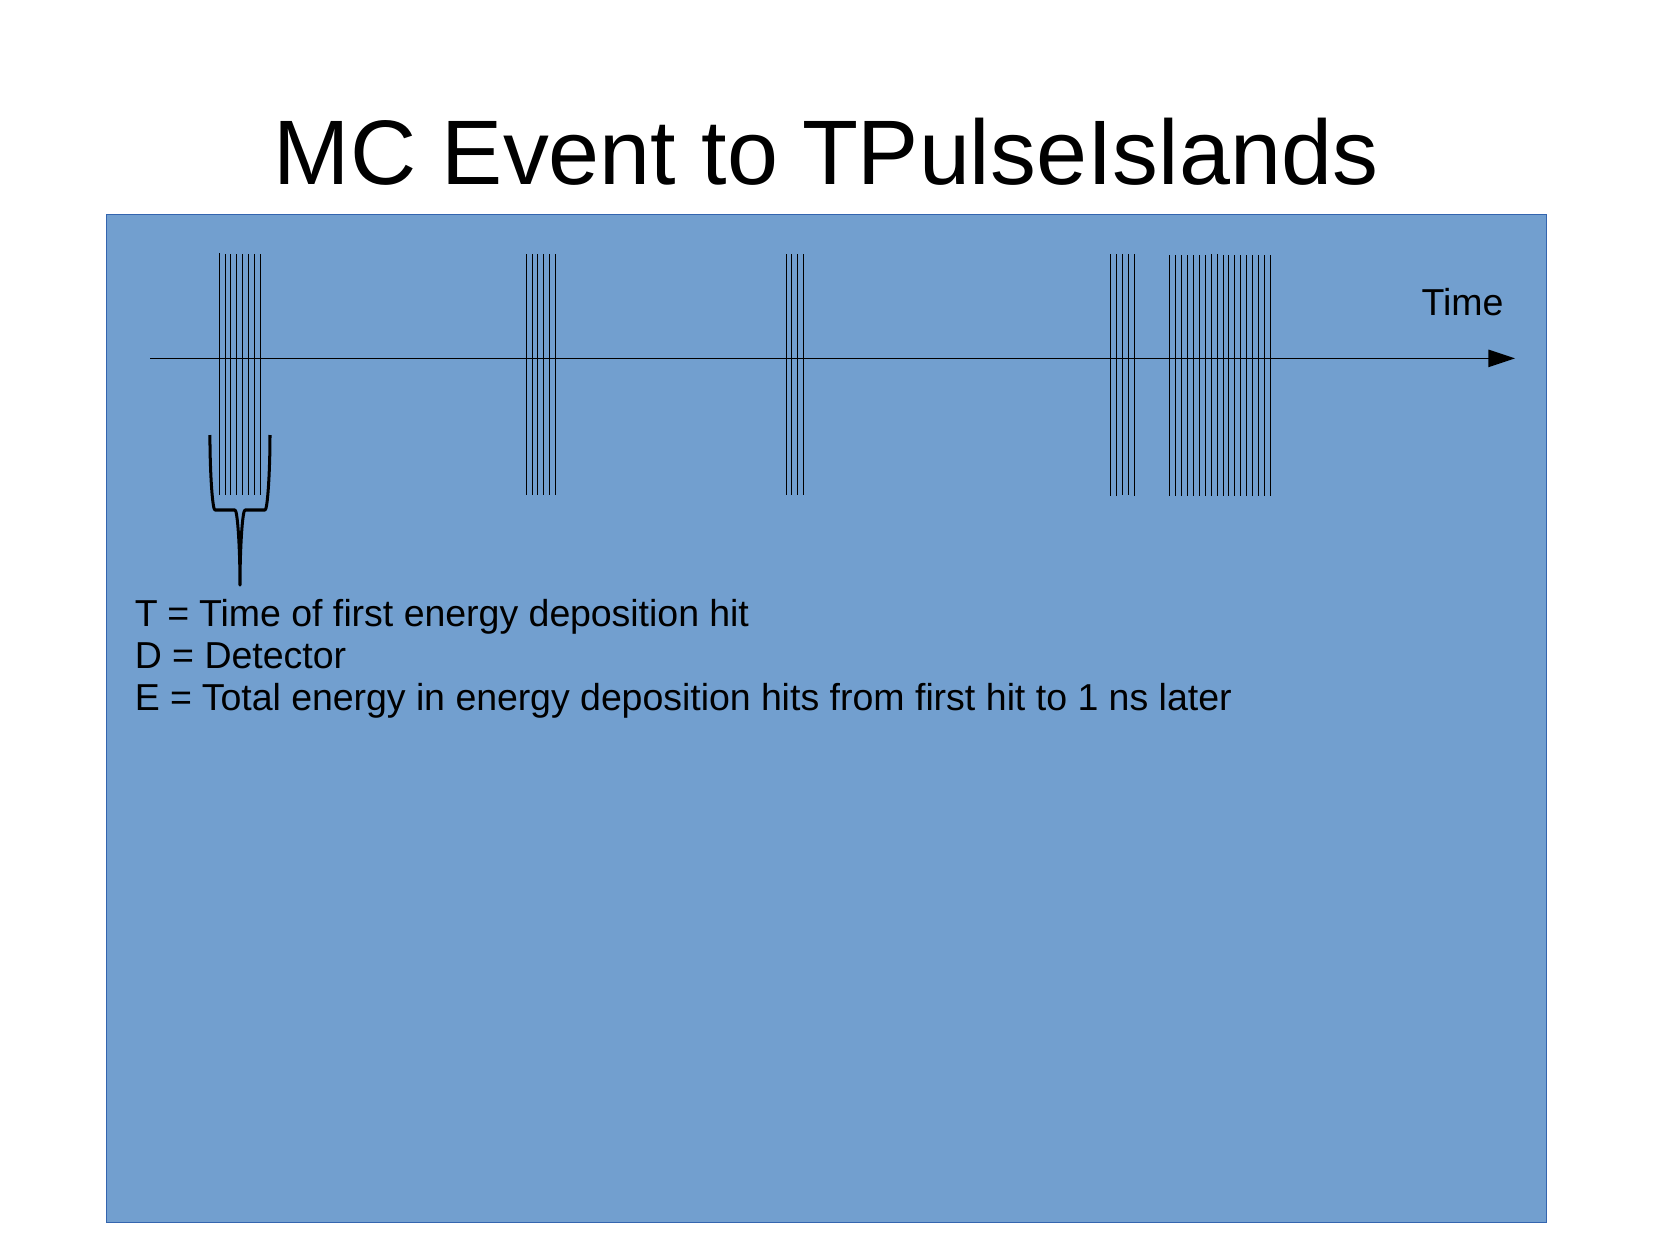

# MC Event to TPulseIslands
Time
T = Time of first energy deposition hit
D = Detector
E = Total energy in energy deposition hits from first hit to 1 ns later